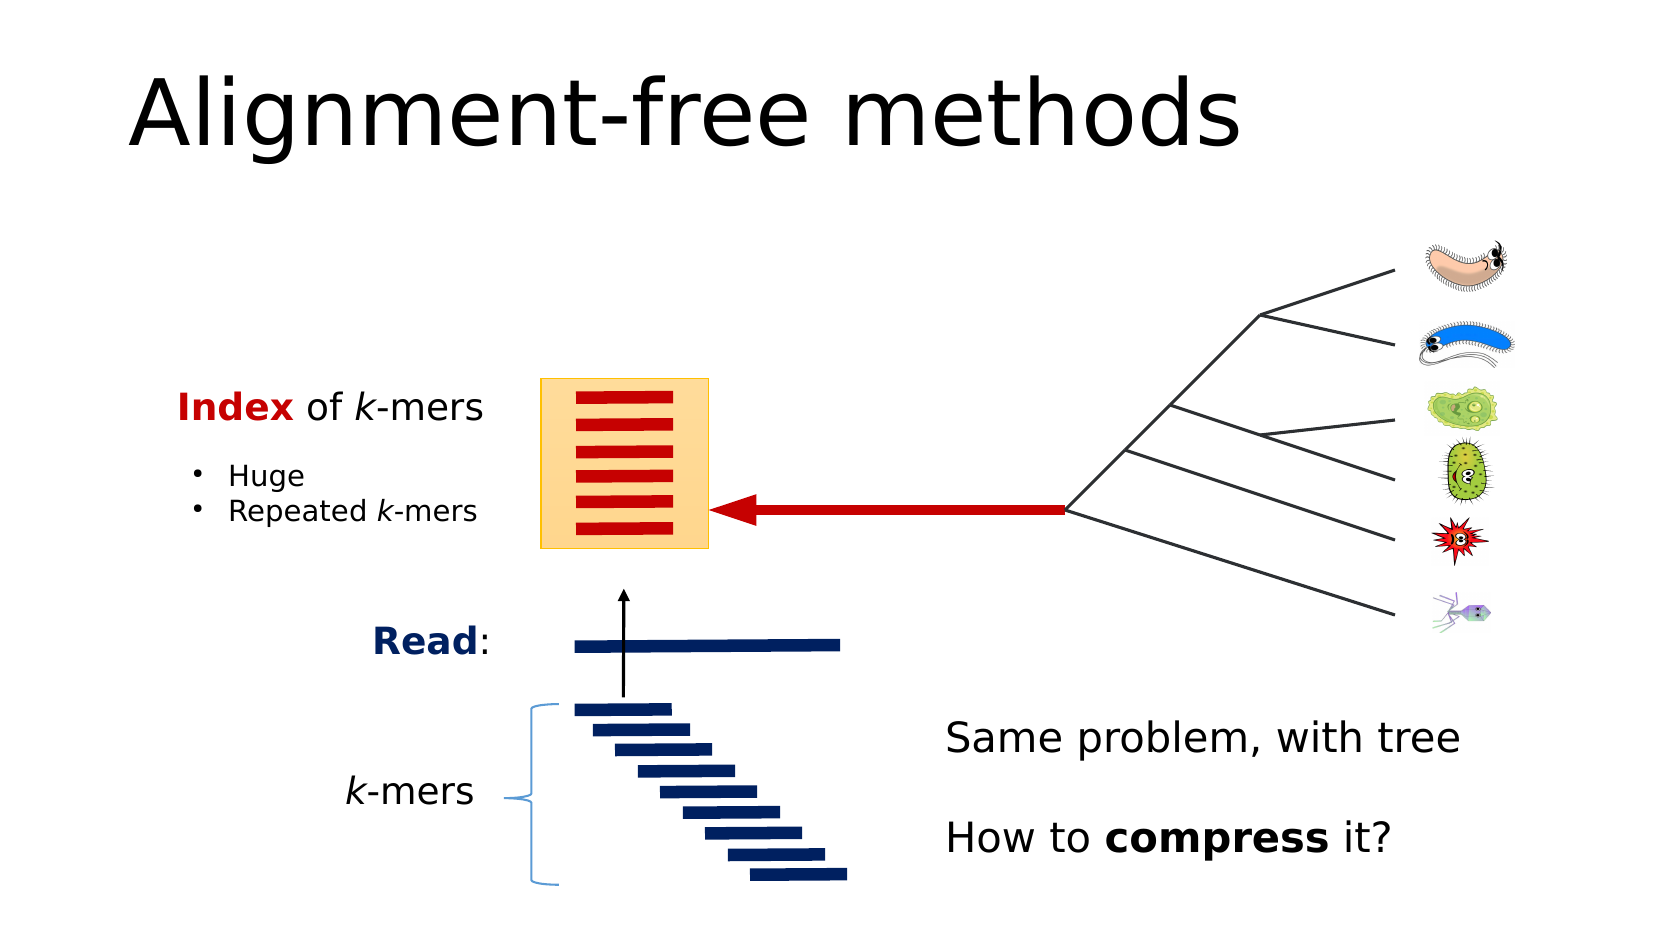

# Alignment-free methods
Index of k-mers
Huge
Repeated k-mers
Read:
Same problem, with tree
How to compress it?
k-mers
7